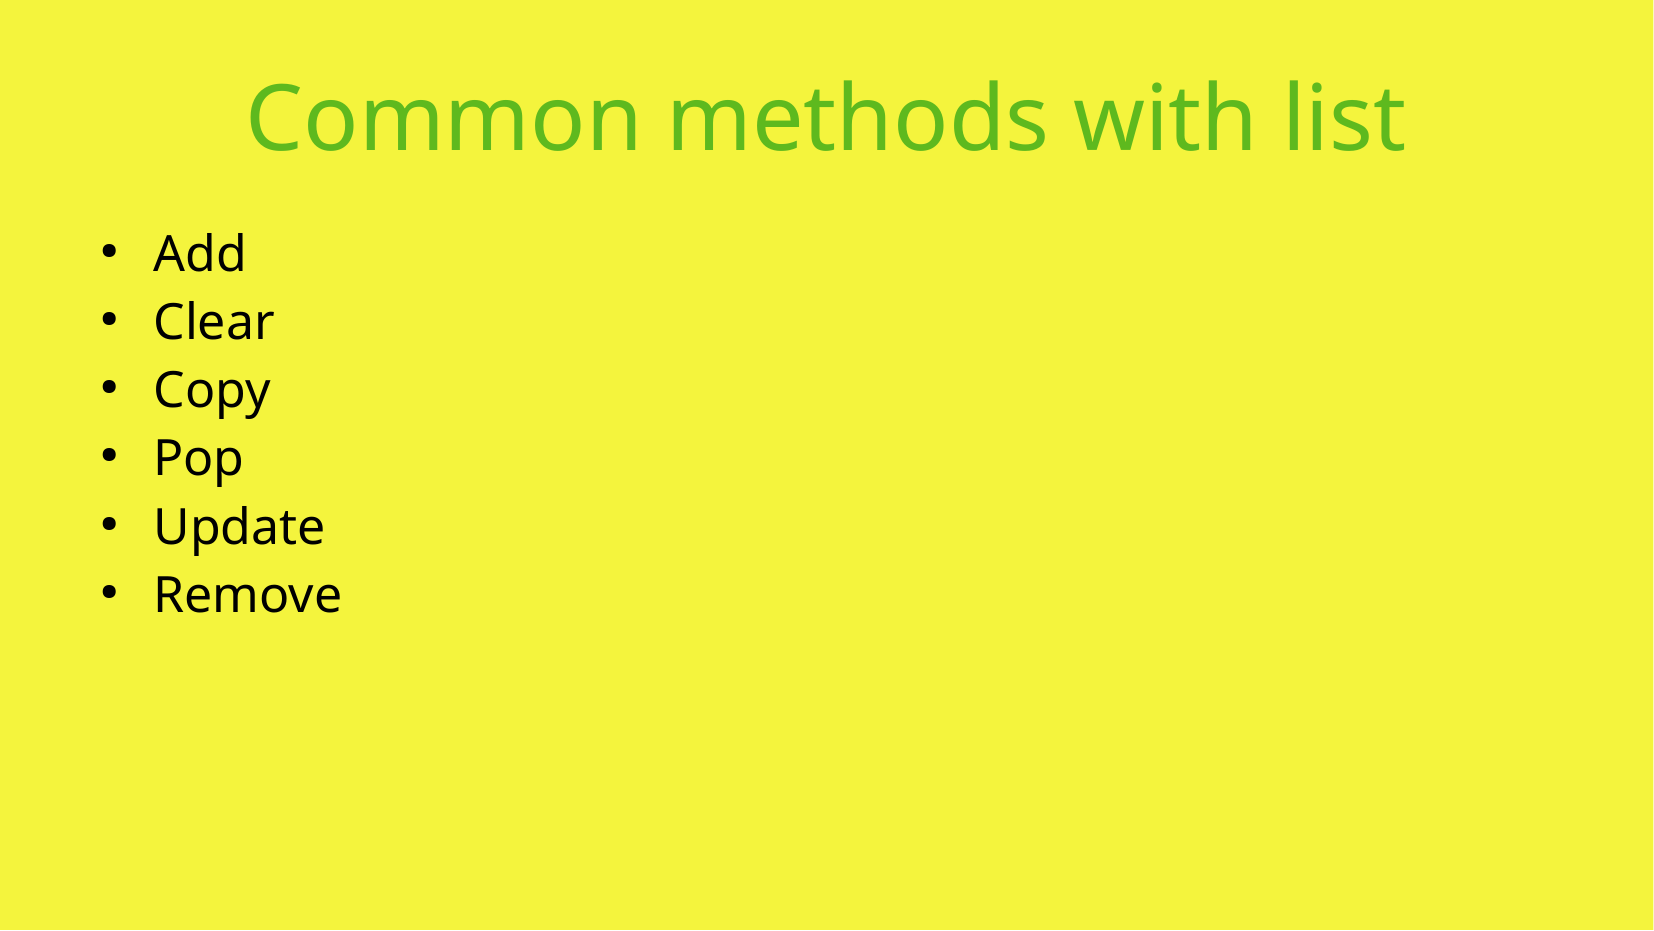

# Common methods with list
Add
Clear
Copy
Pop
Update
Remove